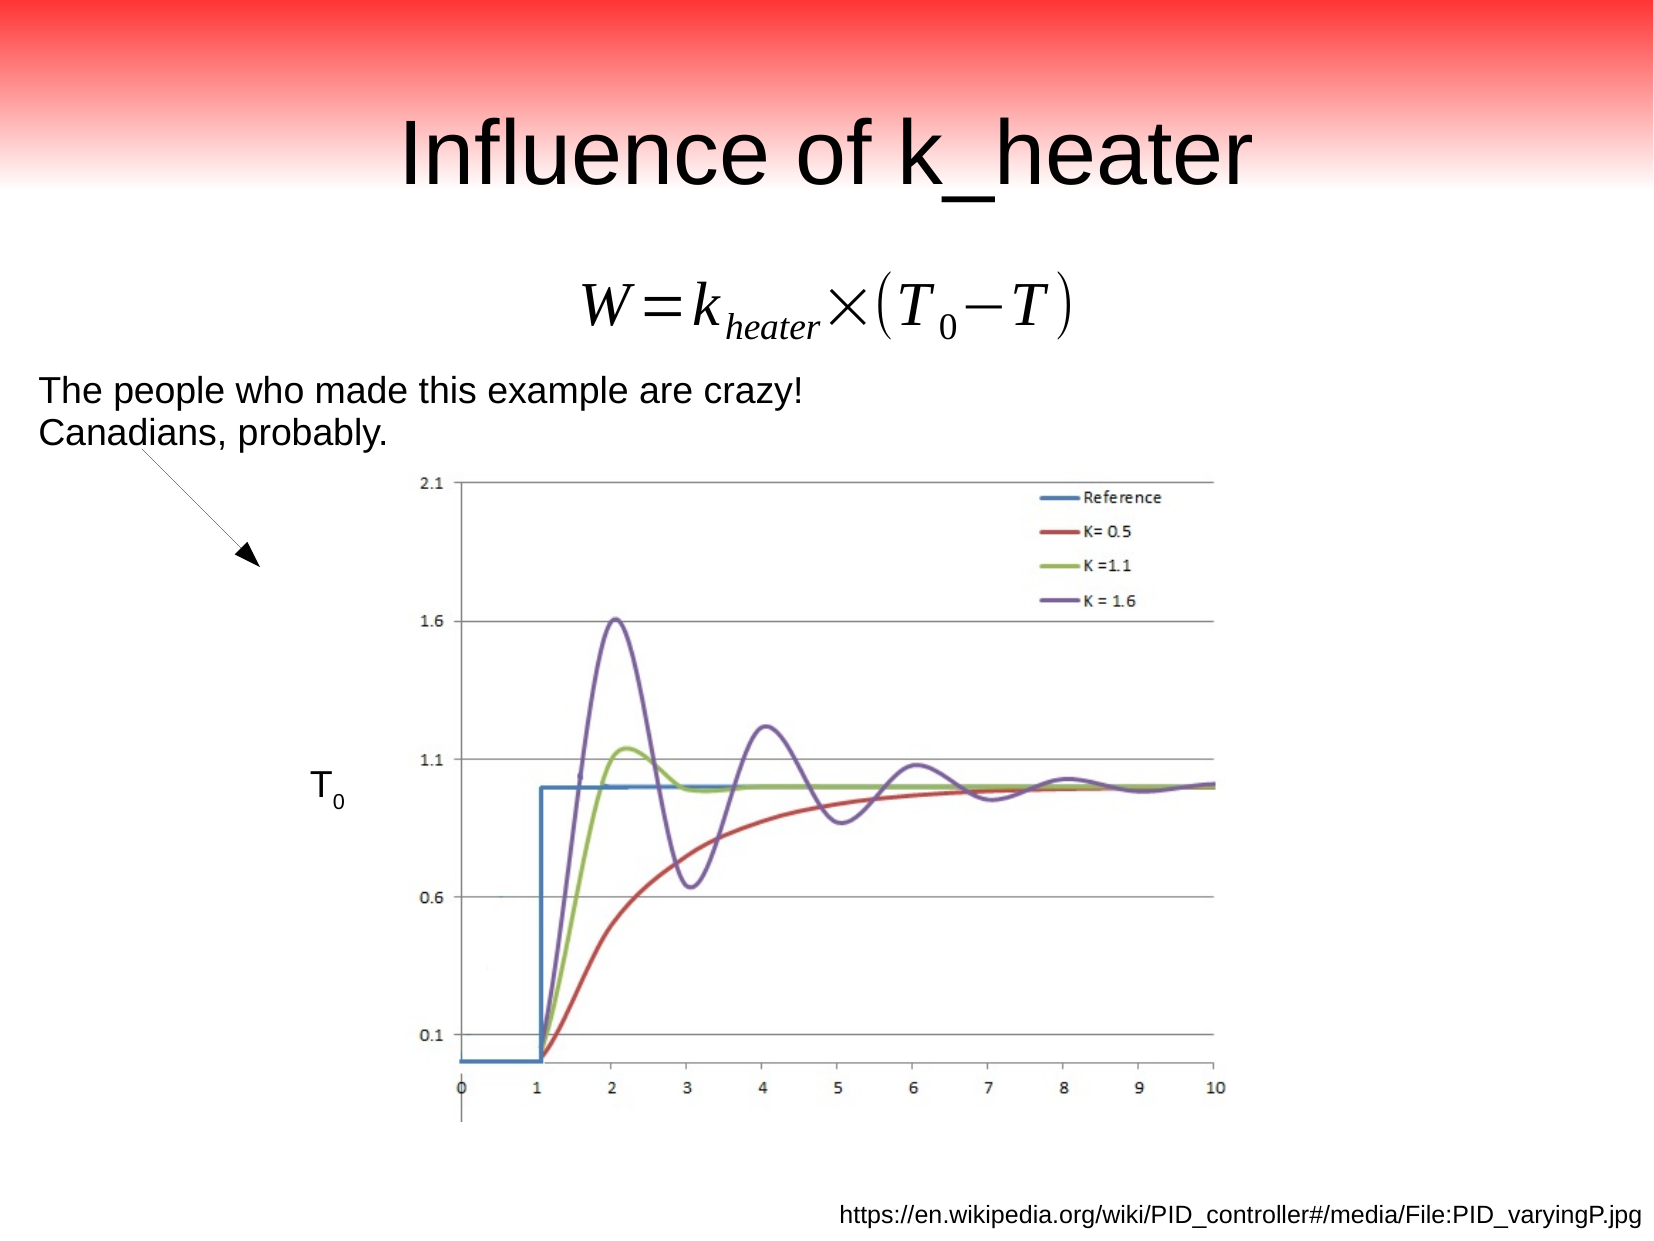

# Influence of k_heater
The people who made this example are crazy!
Canadians, probably.
T0
https://en.wikipedia.org/wiki/PID_controller#/media/File:PID_varyingP.jpg